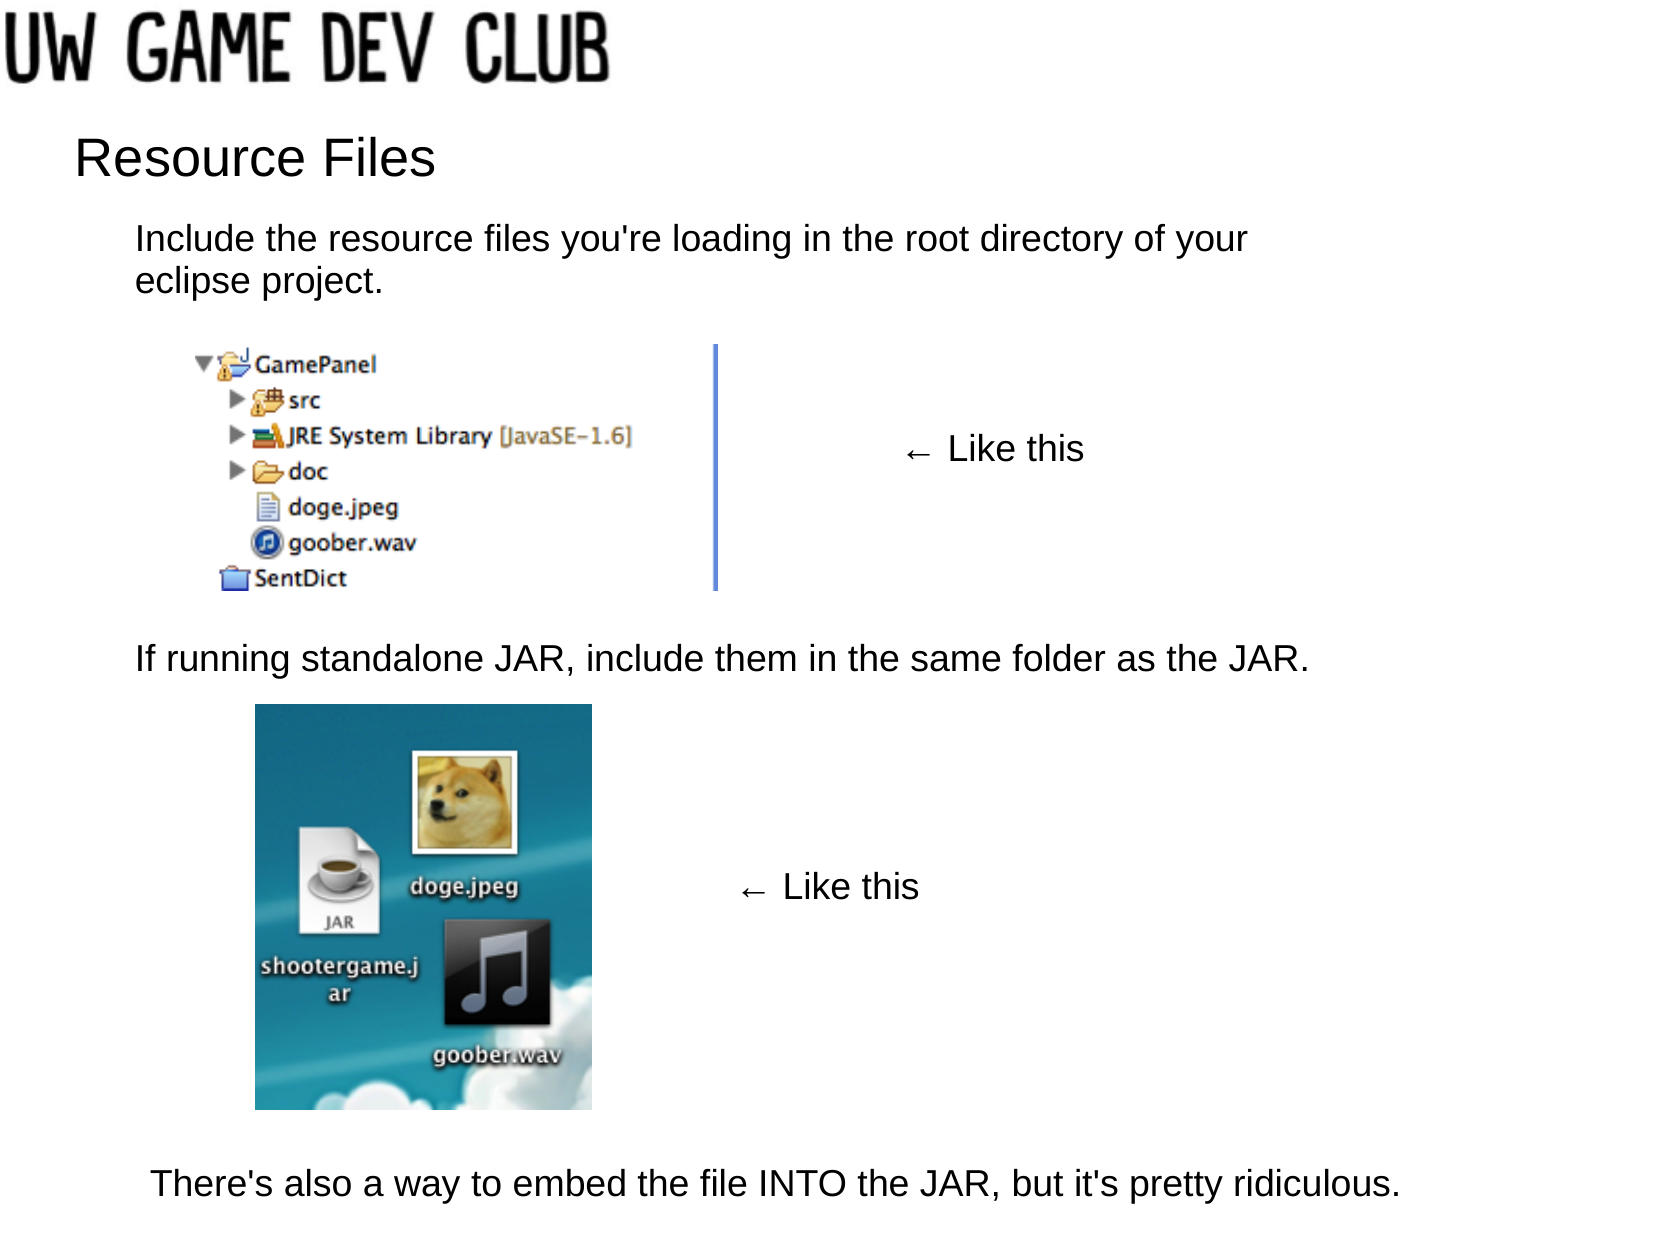

Resource Files
Include the resource files you're loading in the root directory of your eclipse project.
← Like this
If running standalone JAR, include them in the same folder as the JAR.
← Like this
There's also a way to embed the file INTO the JAR, but it's pretty ridiculous.